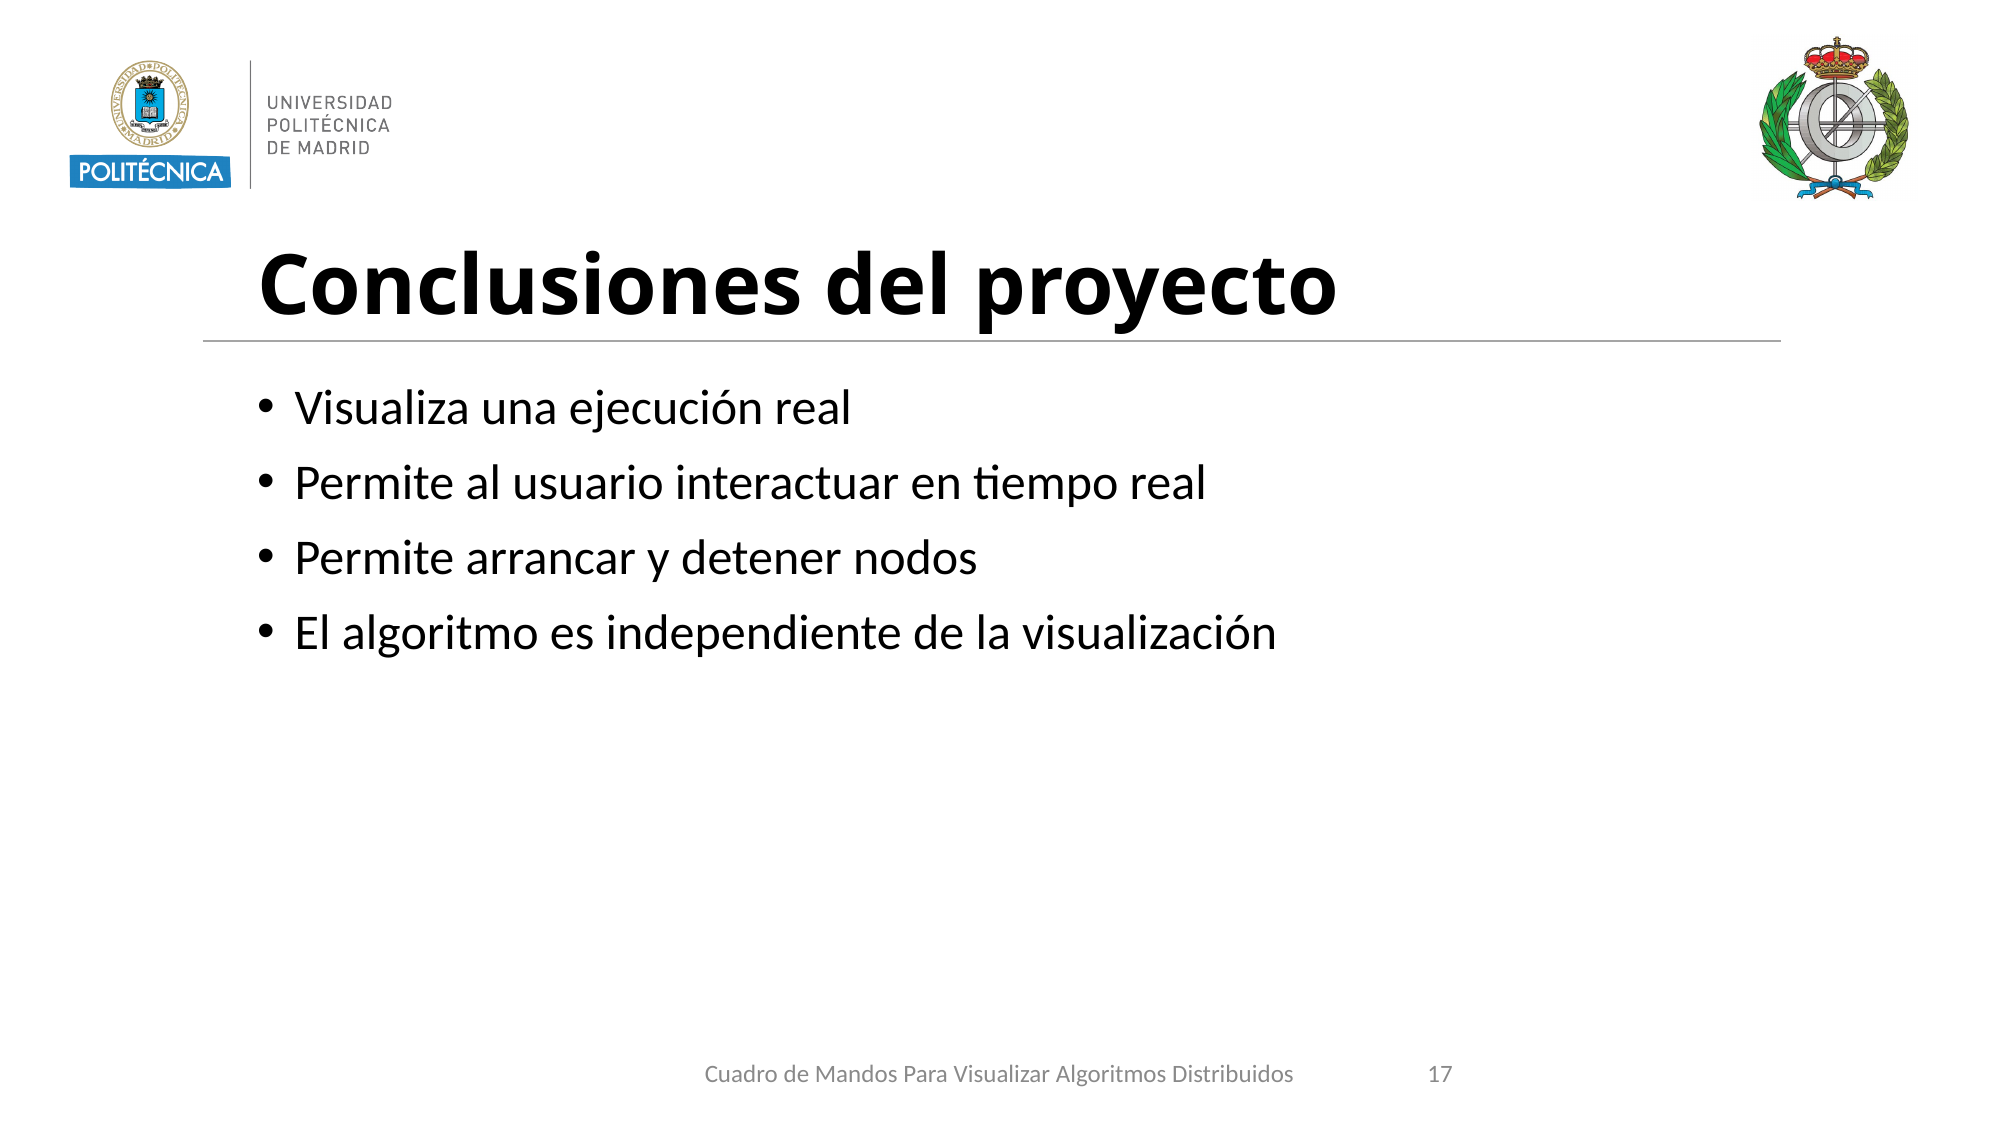

# Conclusiones del proyecto
Visualiza una ejecución real
Permite al usuario interactuar en tiempo real
Permite arrancar y detener nodos
El algoritmo es independiente de la visualización
Cuadro de Mandos Para Visualizar Algoritmos Distribuidos